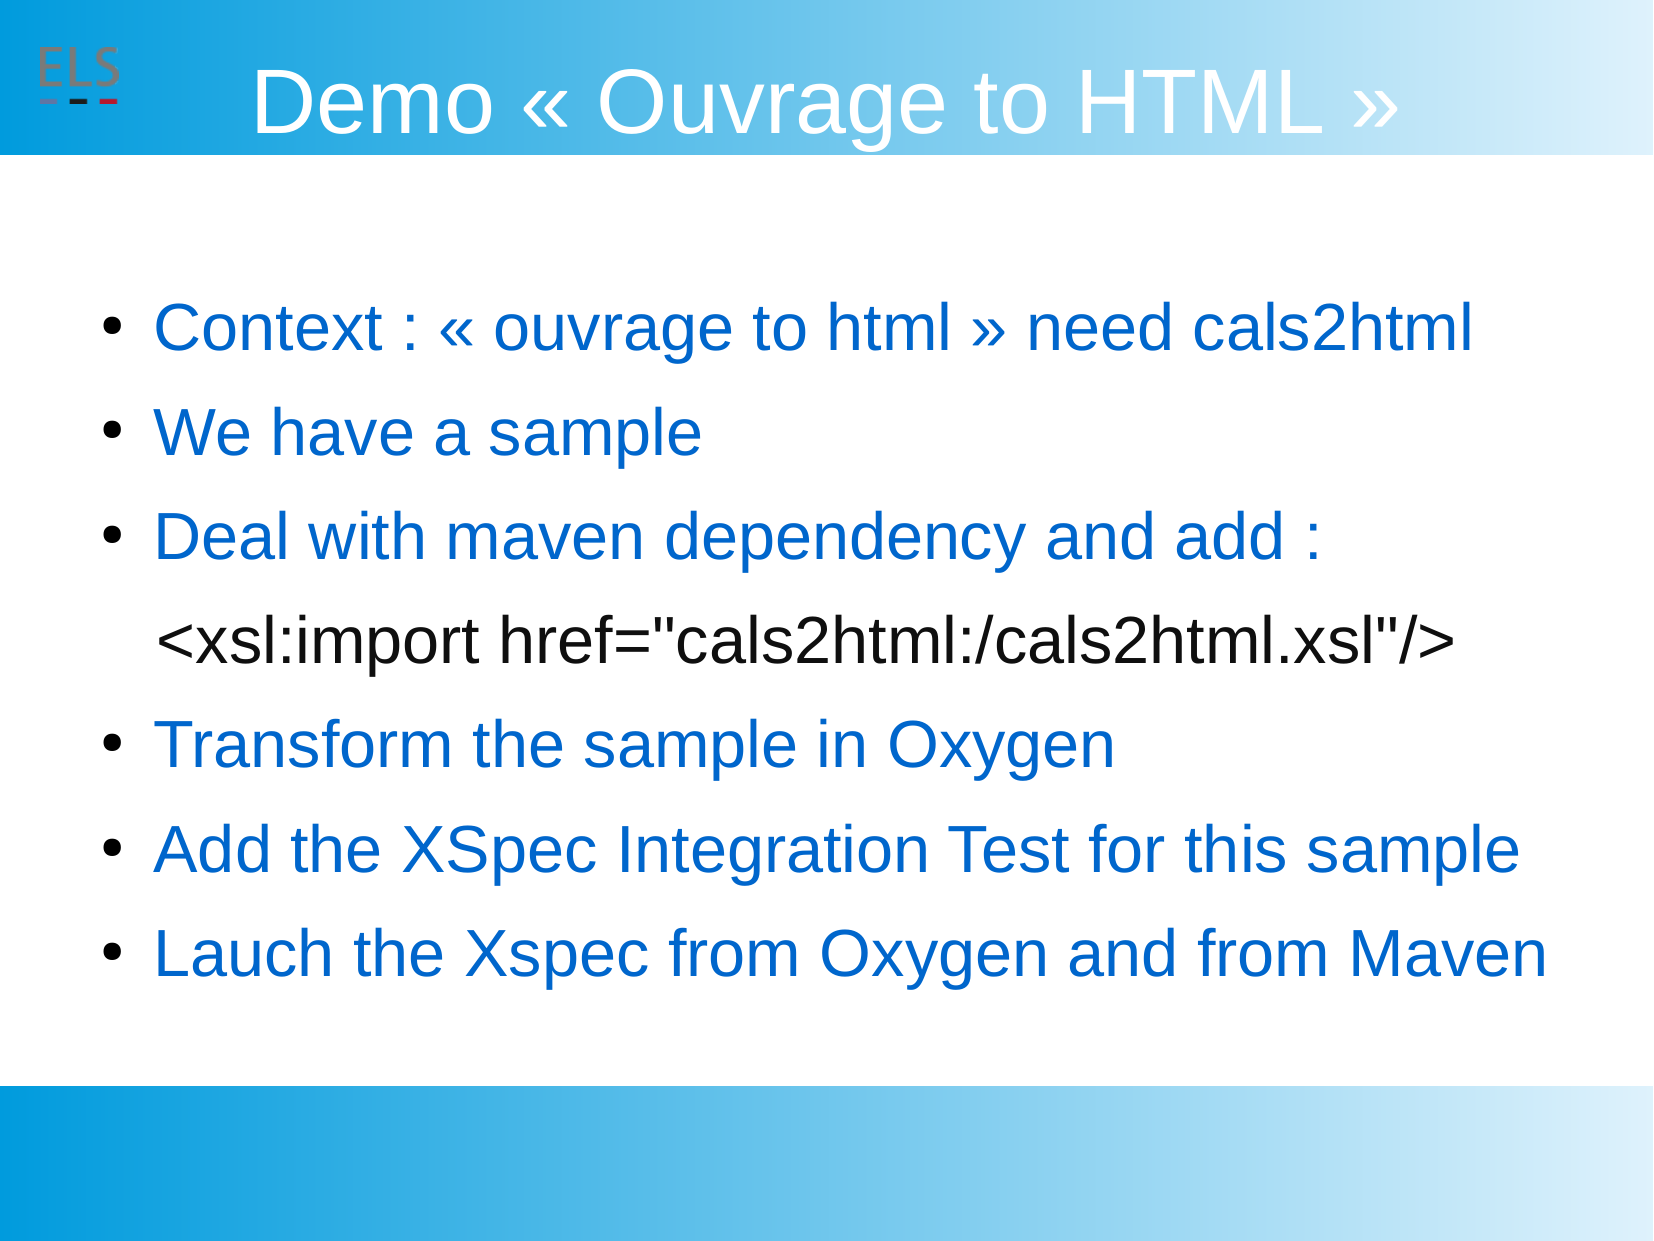

# Demo « Ouvrage to HTML »
Context : « ouvrage to html » need cals2html
We have a sample
Deal with maven dependency and add :
 <xsl:import href="cals2html:/cals2html.xsl"/>
Transform the sample in Oxygen
Add the XSpec Integration Test for this sample
Lauch the Xspec from Oxygen and from Maven